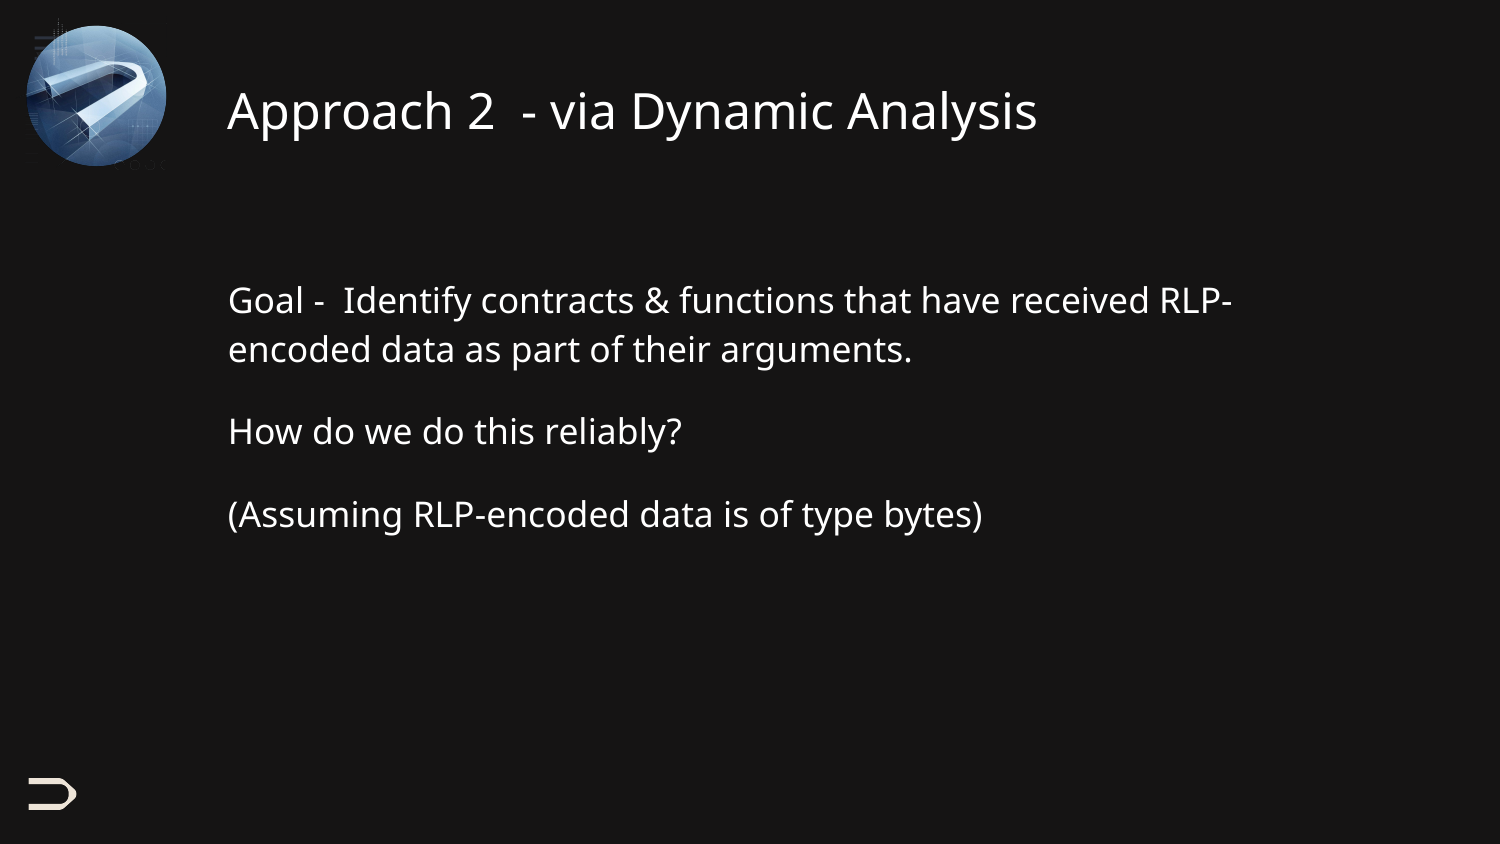

# Approach 2 - via Dynamic Analysis
Goal - Identify contracts & functions that have received RLP-encoded data as part of their arguments.
How do we do this reliably?
(Assuming RLP-encoded data is of type bytes)